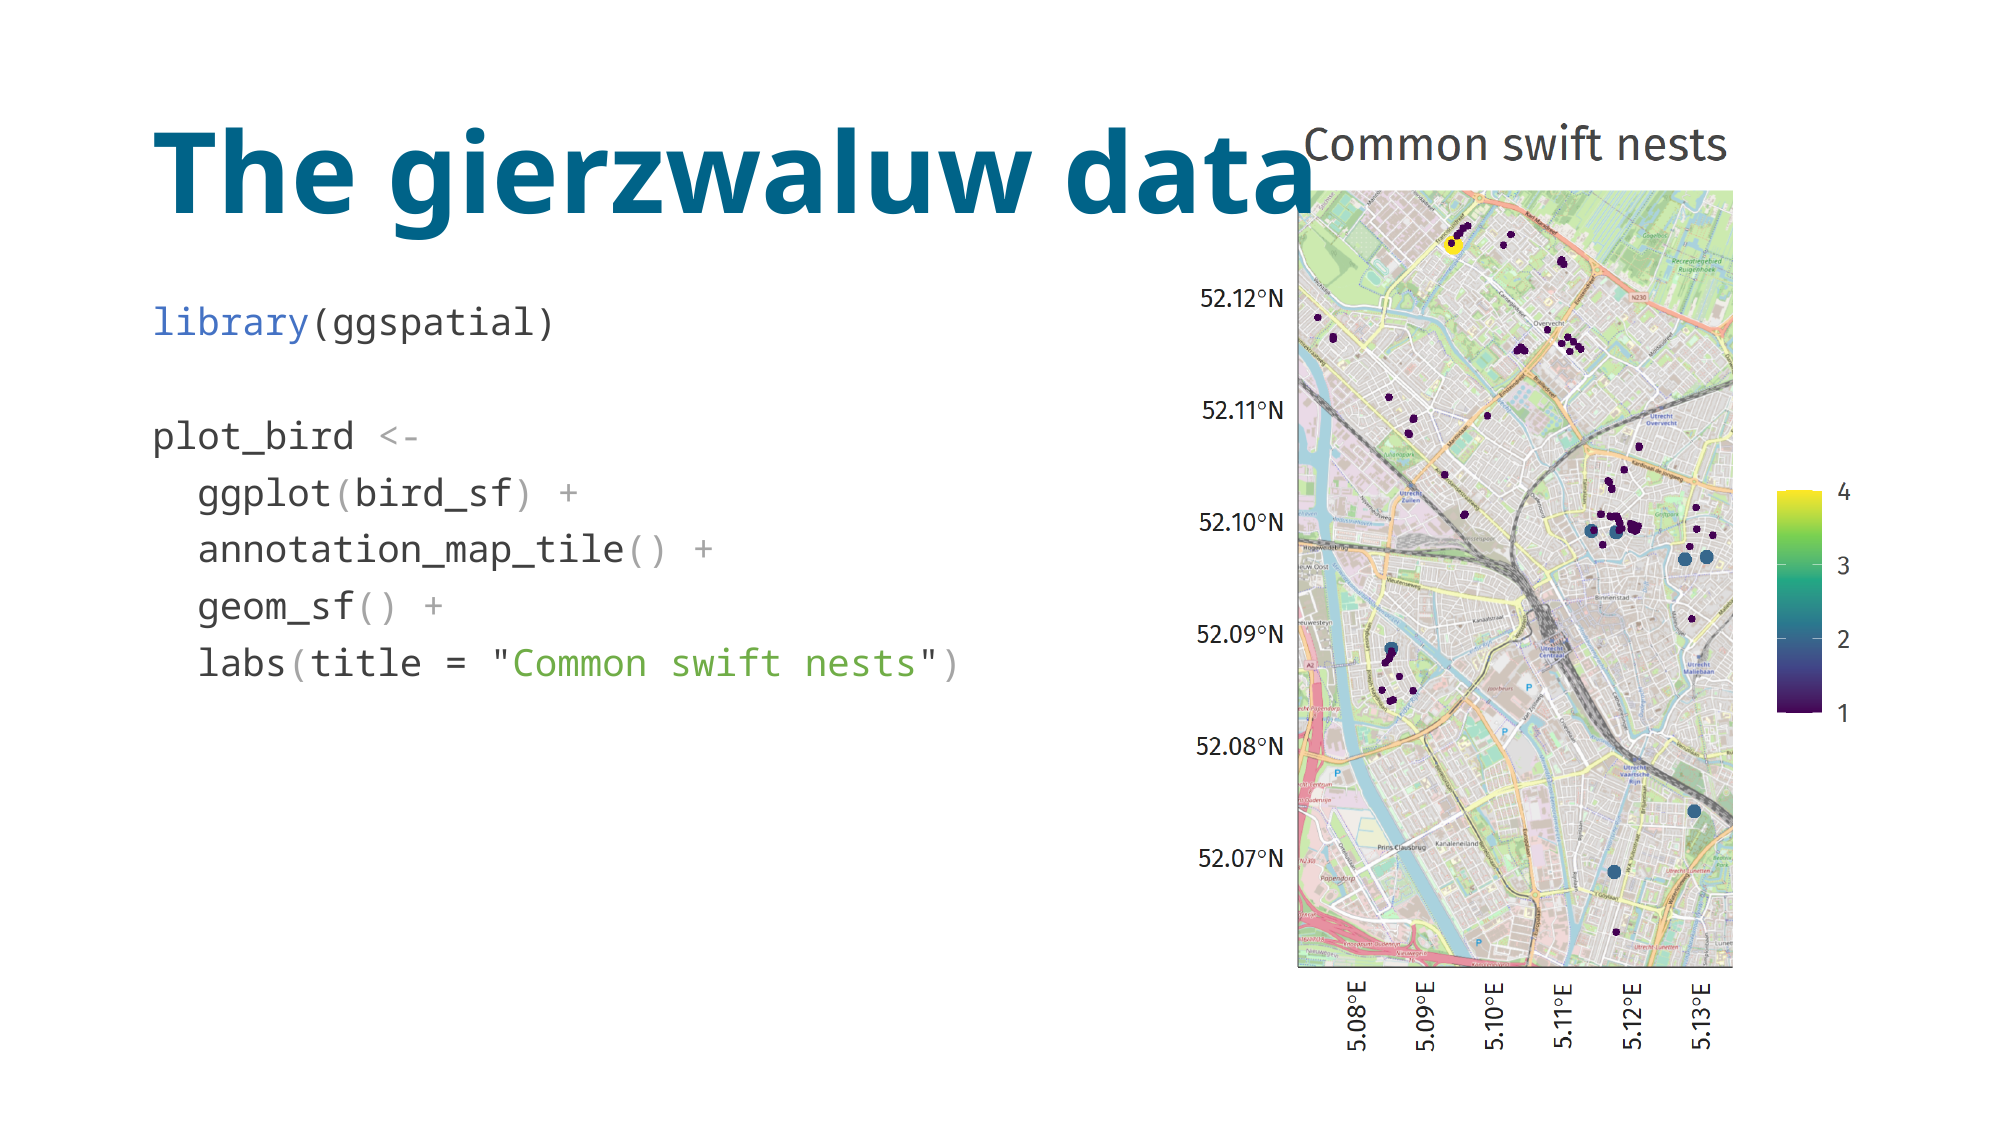

# The gierzwaluw data
library(ggspatial)
plot_bird <-
 ggplot(bird_sf) +
 annotation_map_tile() +
 geom_sf() +
 labs(title = "Common swift nests")